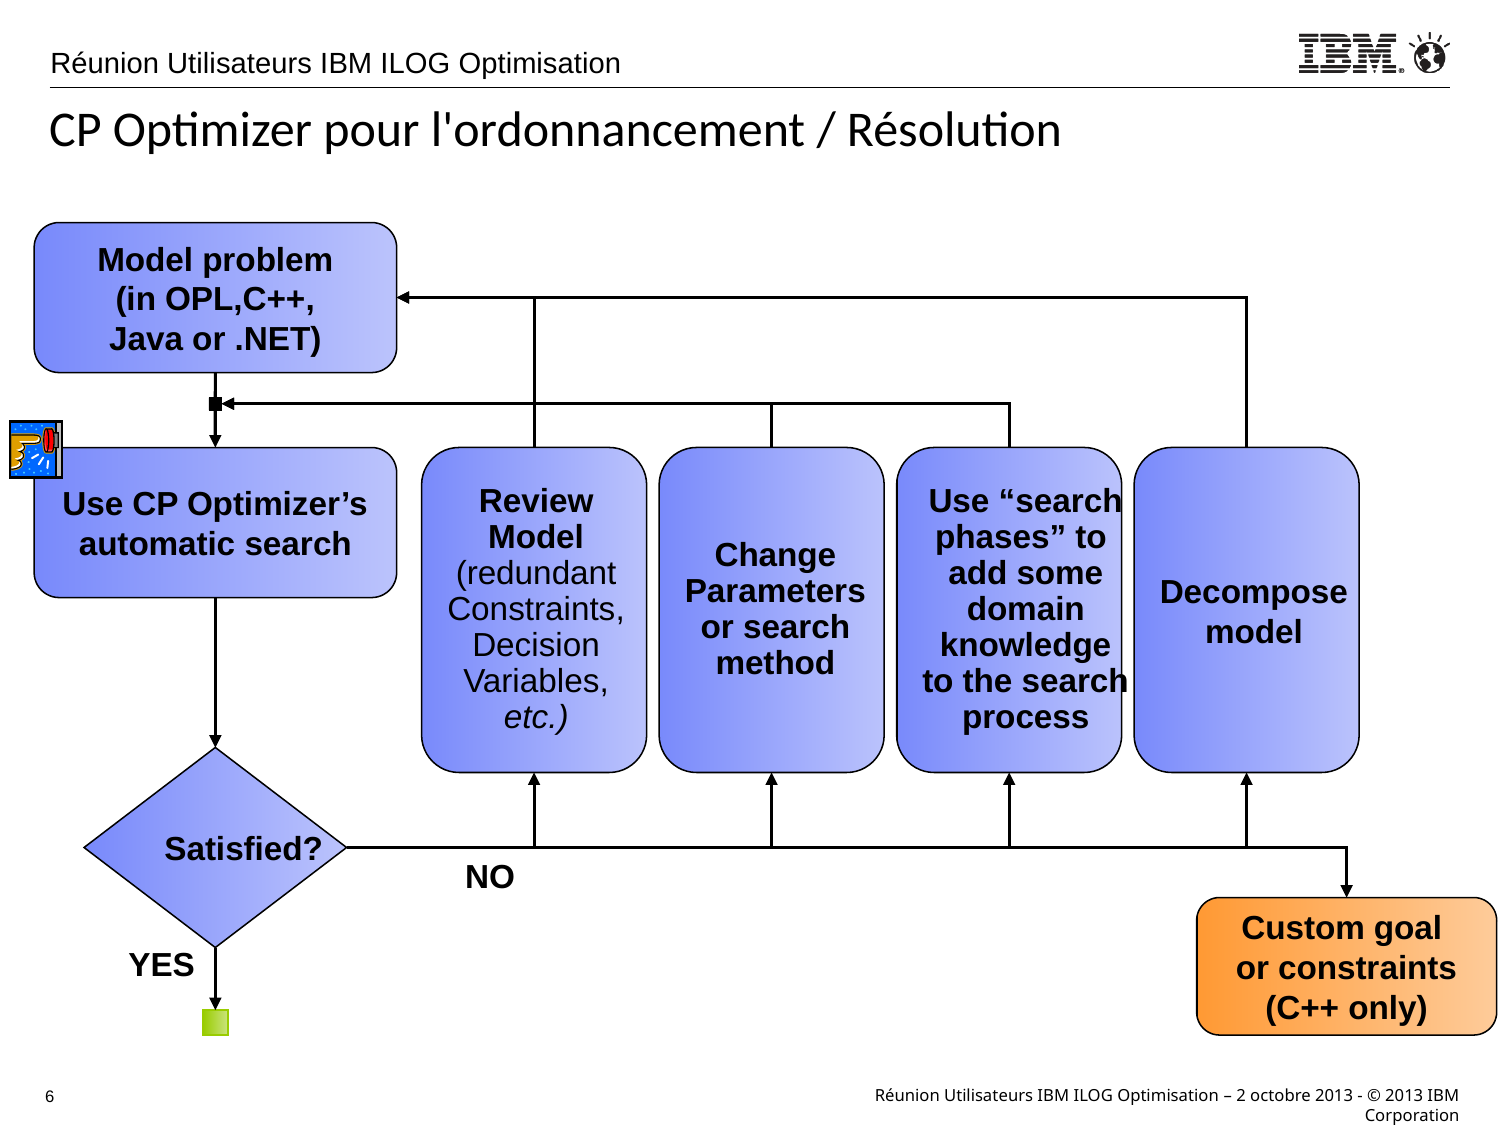

# CP Optimizer pour l'ordonnancement / Résolution
Model problem
(in OPL,C++,
Java or .NET)
Use CP Optimizer’s
automatic search
Review
Model
(redundant
Constraints,
Decision
Variables,
etc.)
Change
Parameters
or search
method
Use “search
phases” to
add some
domain
knowledge
to the search
process
Decompose
model
Satisfied?
NO
Custom goal
or constraints
(C++ only)
YES